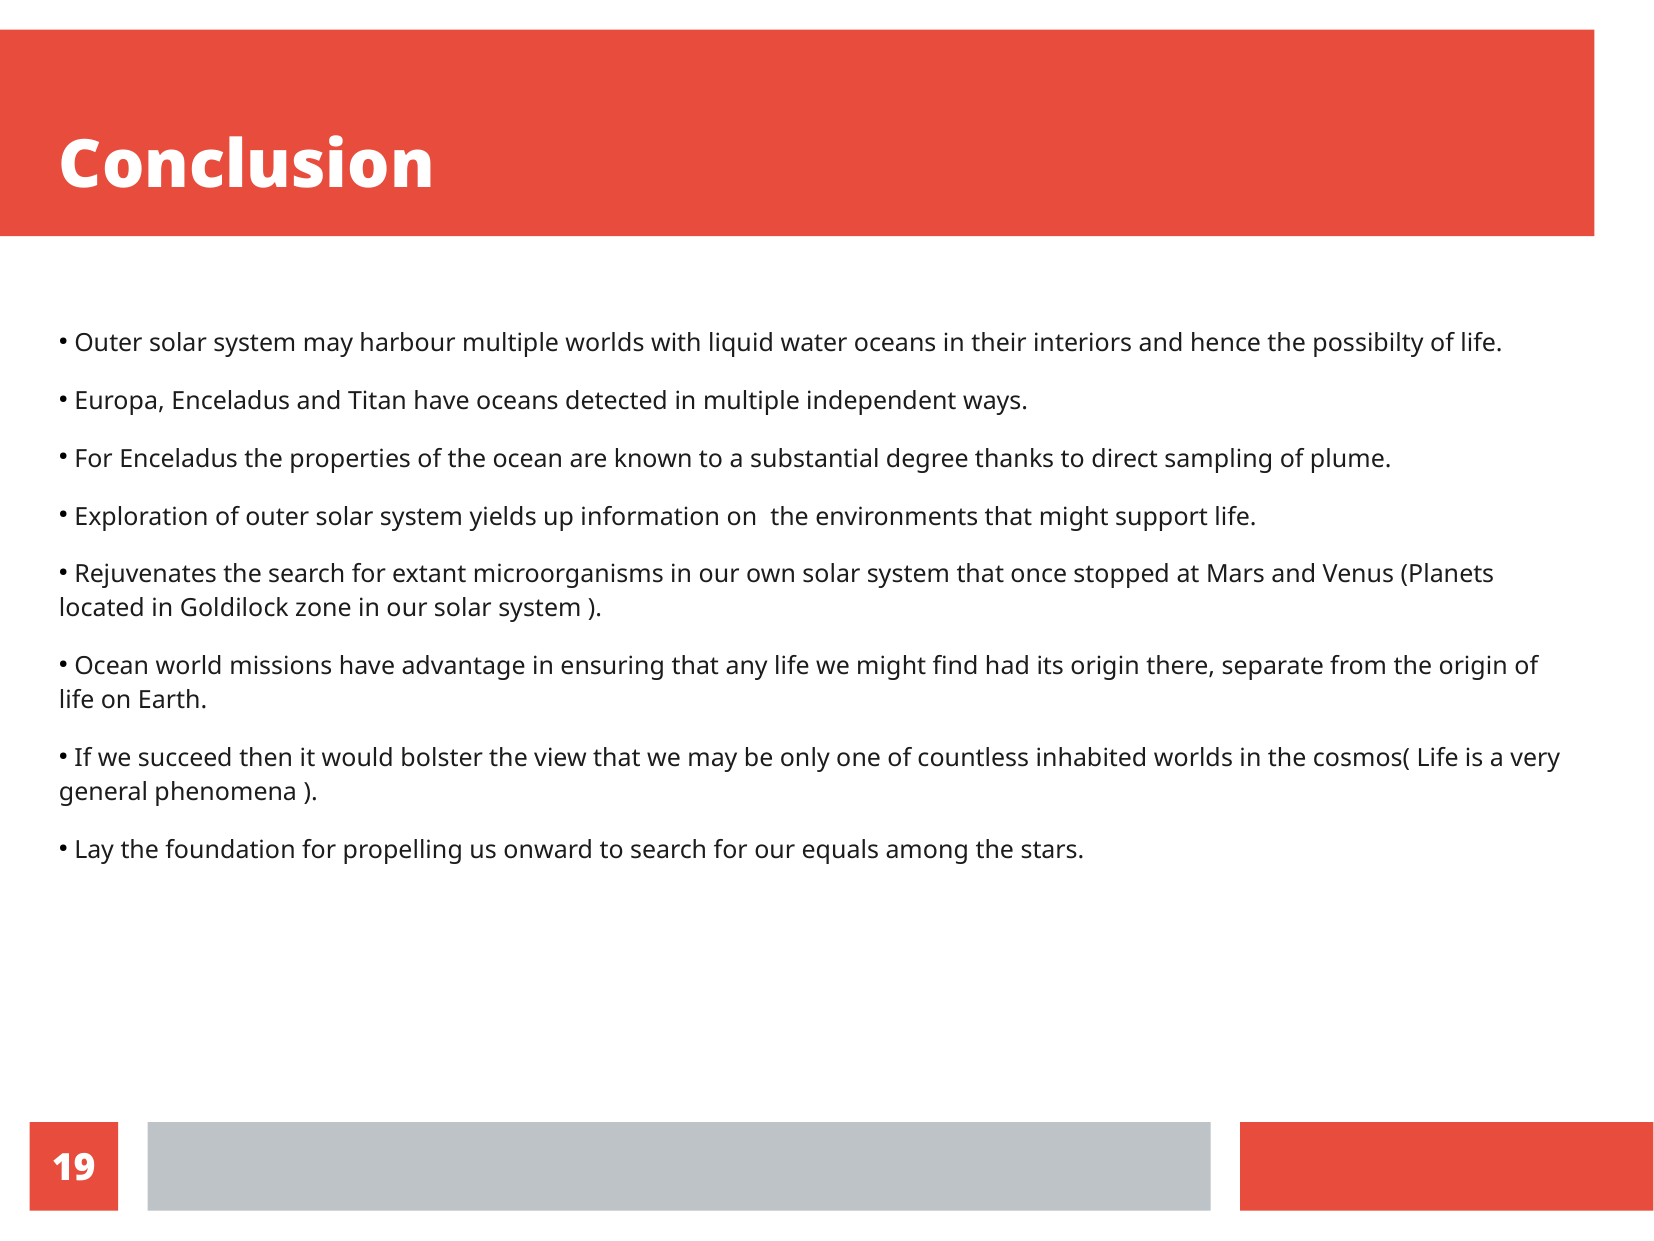

# Conclusion
 Outer solar system may harbour multiple worlds with liquid water oceans in their interiors and hence the possibilty of life.
 Europa, Enceladus and Titan have oceans detected in multiple independent ways.
 For Enceladus the properties of the ocean are known to a substantial degree thanks to direct sampling of plume.
 Exploration of outer solar system yields up information on the environments that might support life.
 Rejuvenates the search for extant microorganisms in our own solar system that once stopped at Mars and Venus (Planets located in Goldilock zone in our solar system ).
 Ocean world missions have advantage in ensuring that any life we might find had its origin there, separate from the origin of life on Earth.
 If we succeed then it would bolster the view that we may be only one of countless inhabited worlds in the cosmos( Life is a very general phenomena ).
 Lay the foundation for propelling us onward to search for our equals among the stars.
19